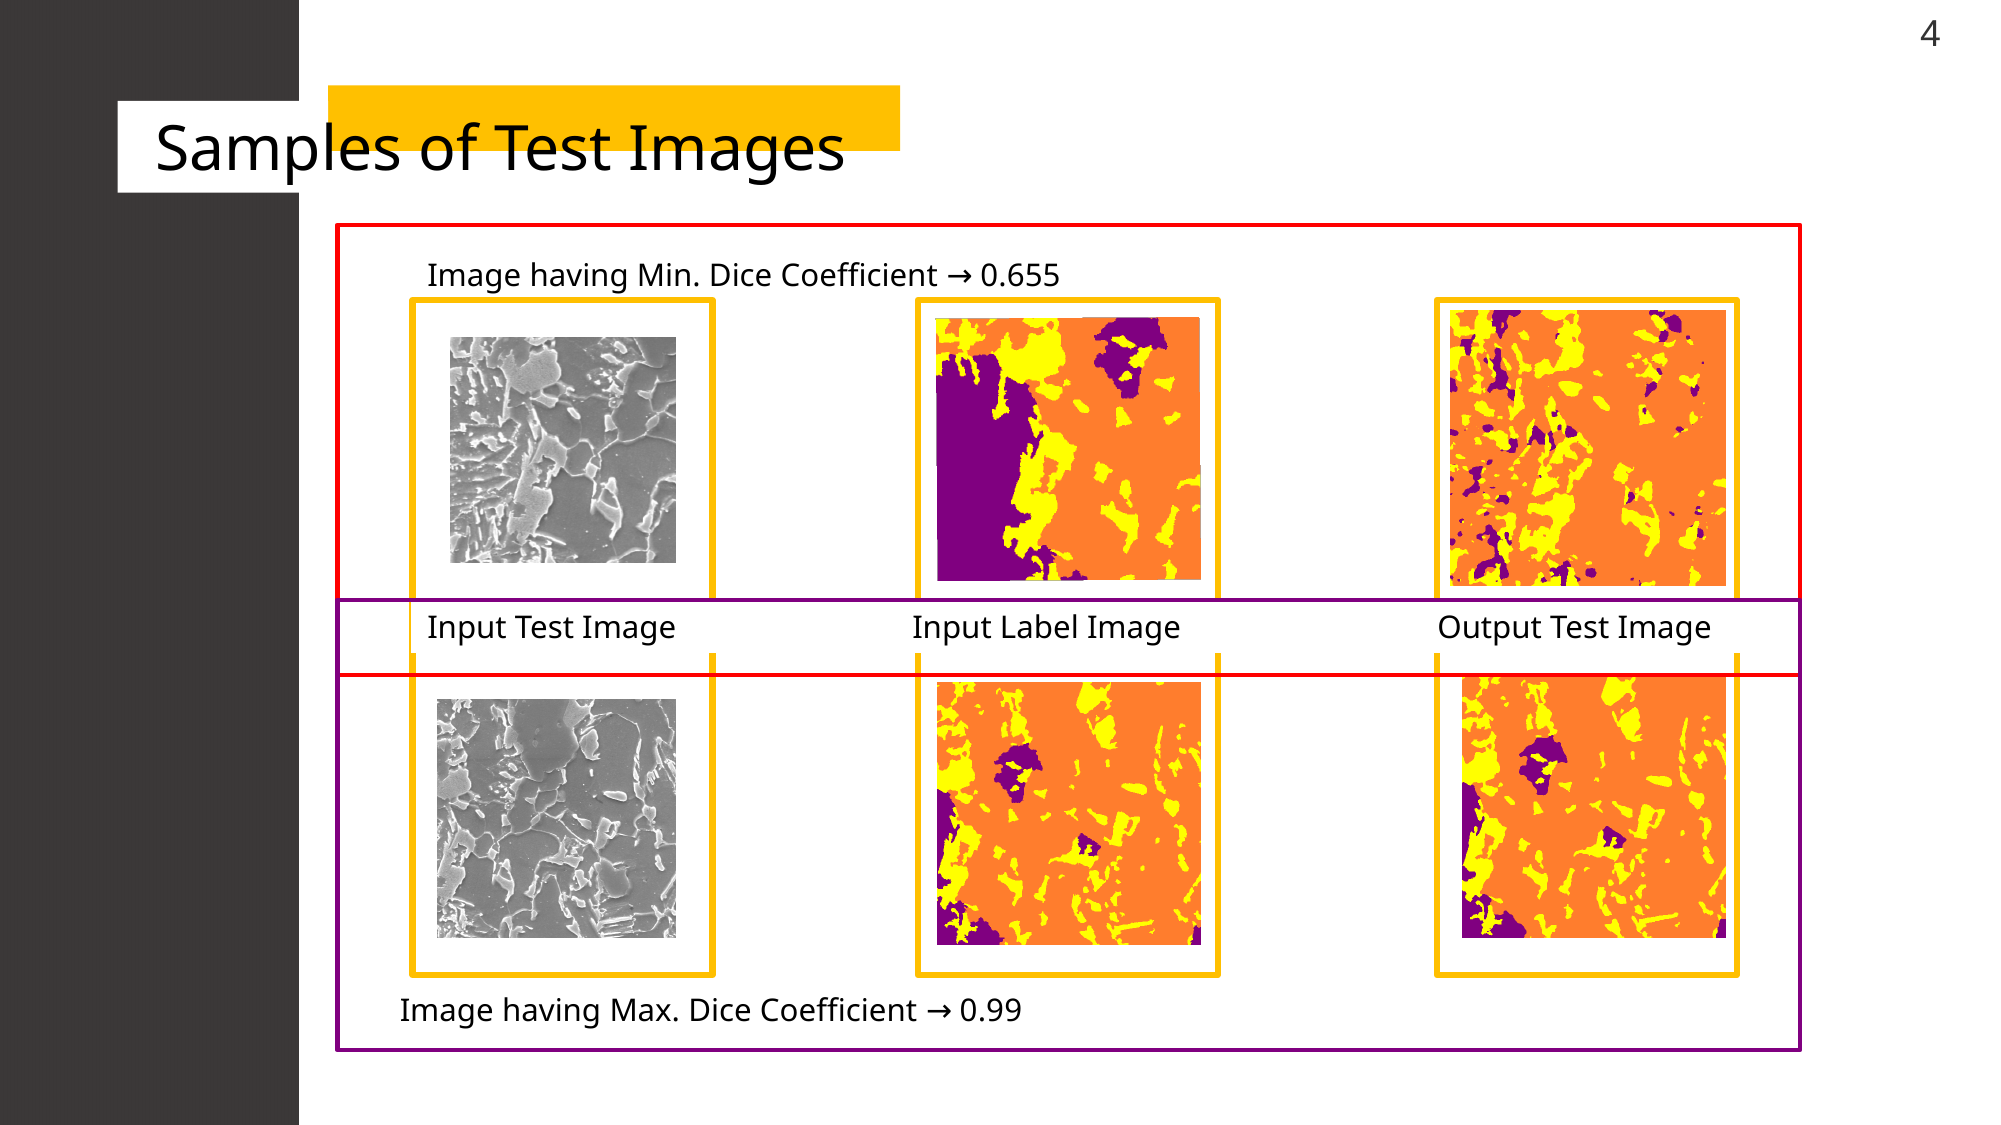

Samples of Test Images
Image having Min. Dice Coefficient → 0.655
Input Test Image
Input Label Image
Output Test Image
Image having Max. Dice Coefficient → 0.99